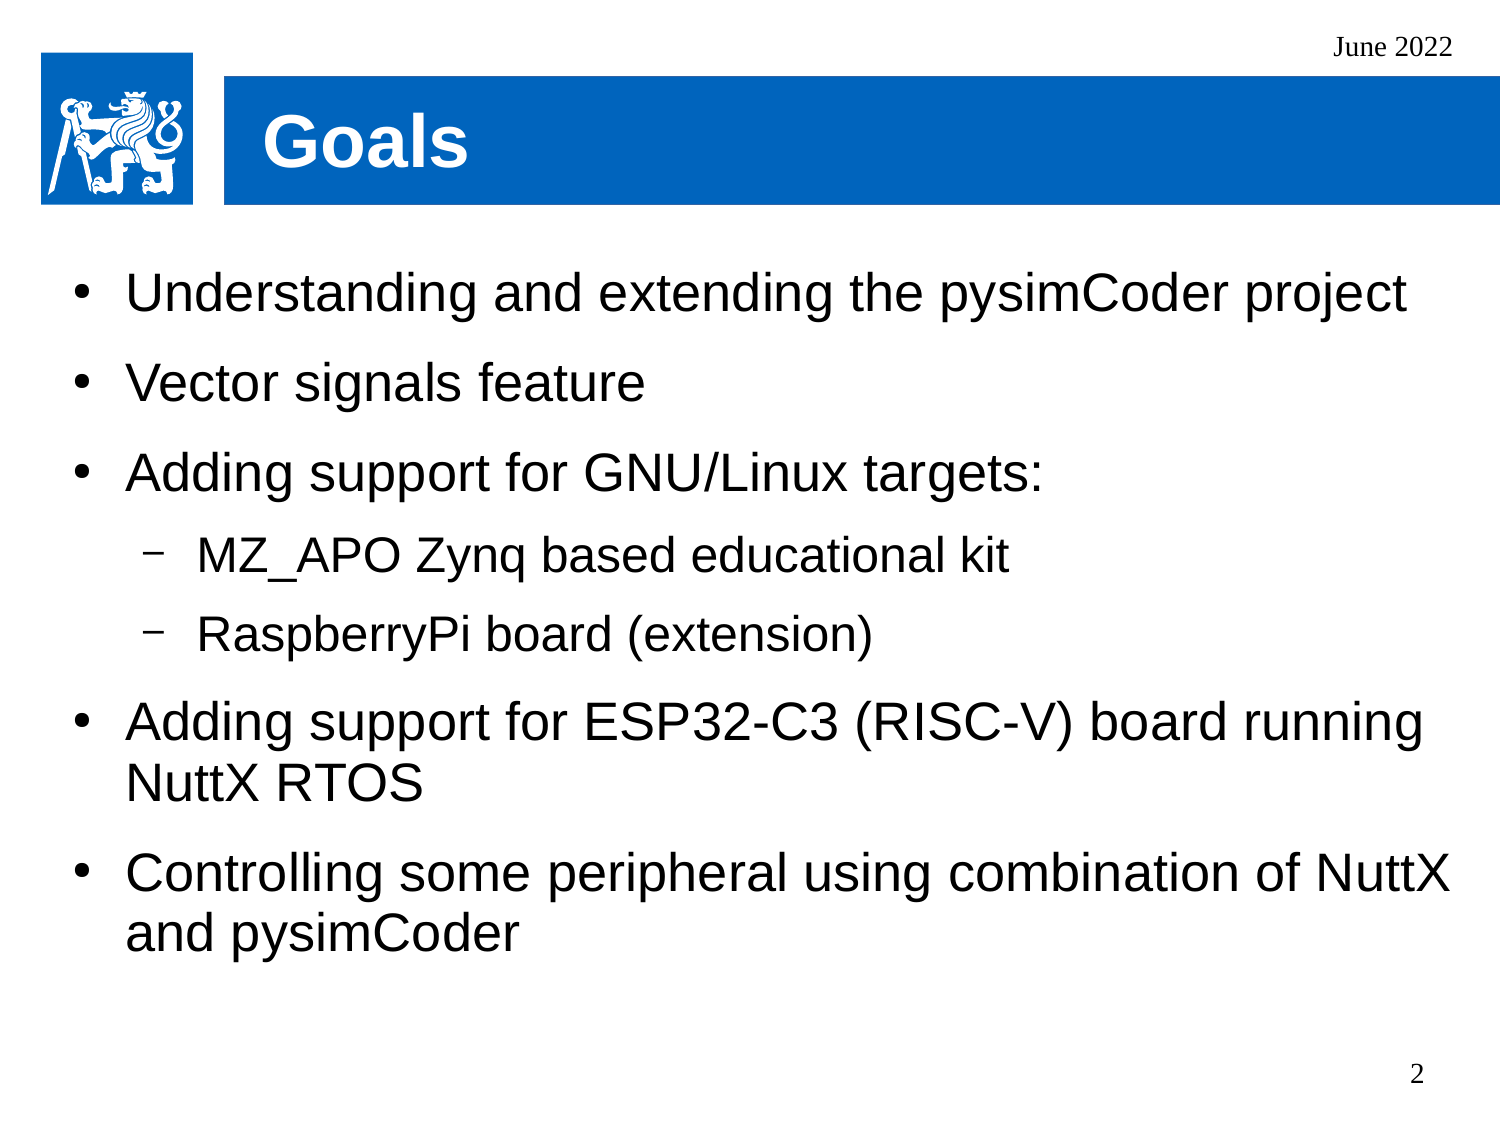

Goals
# Understanding and extending the pysimCoder project
Vector signals feature
Adding support for GNU/Linux targets:
MZ_APO Zynq based educational kit
RaspberryPi board (extension)
Adding support for ESP32-C3 (RISC-V) board running NuttX RTOS
Controlling some peripheral using combination of NuttX and pysimCoder